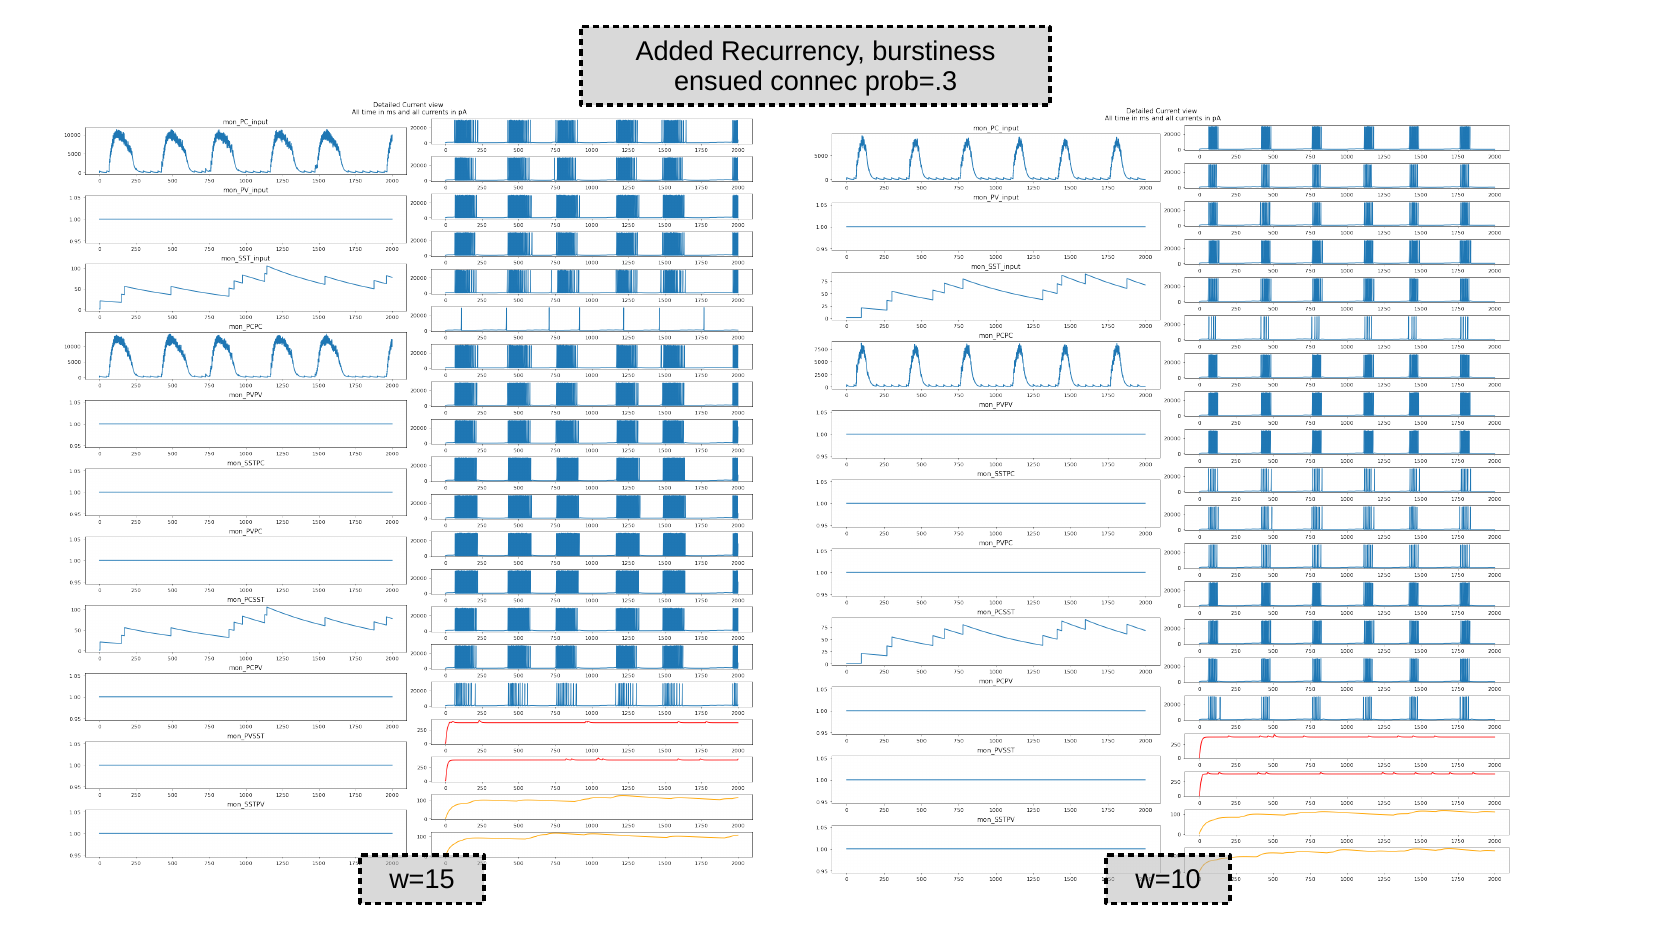

Added Recurrency, burstiness ensued connec prob=.3
w=15
w=10